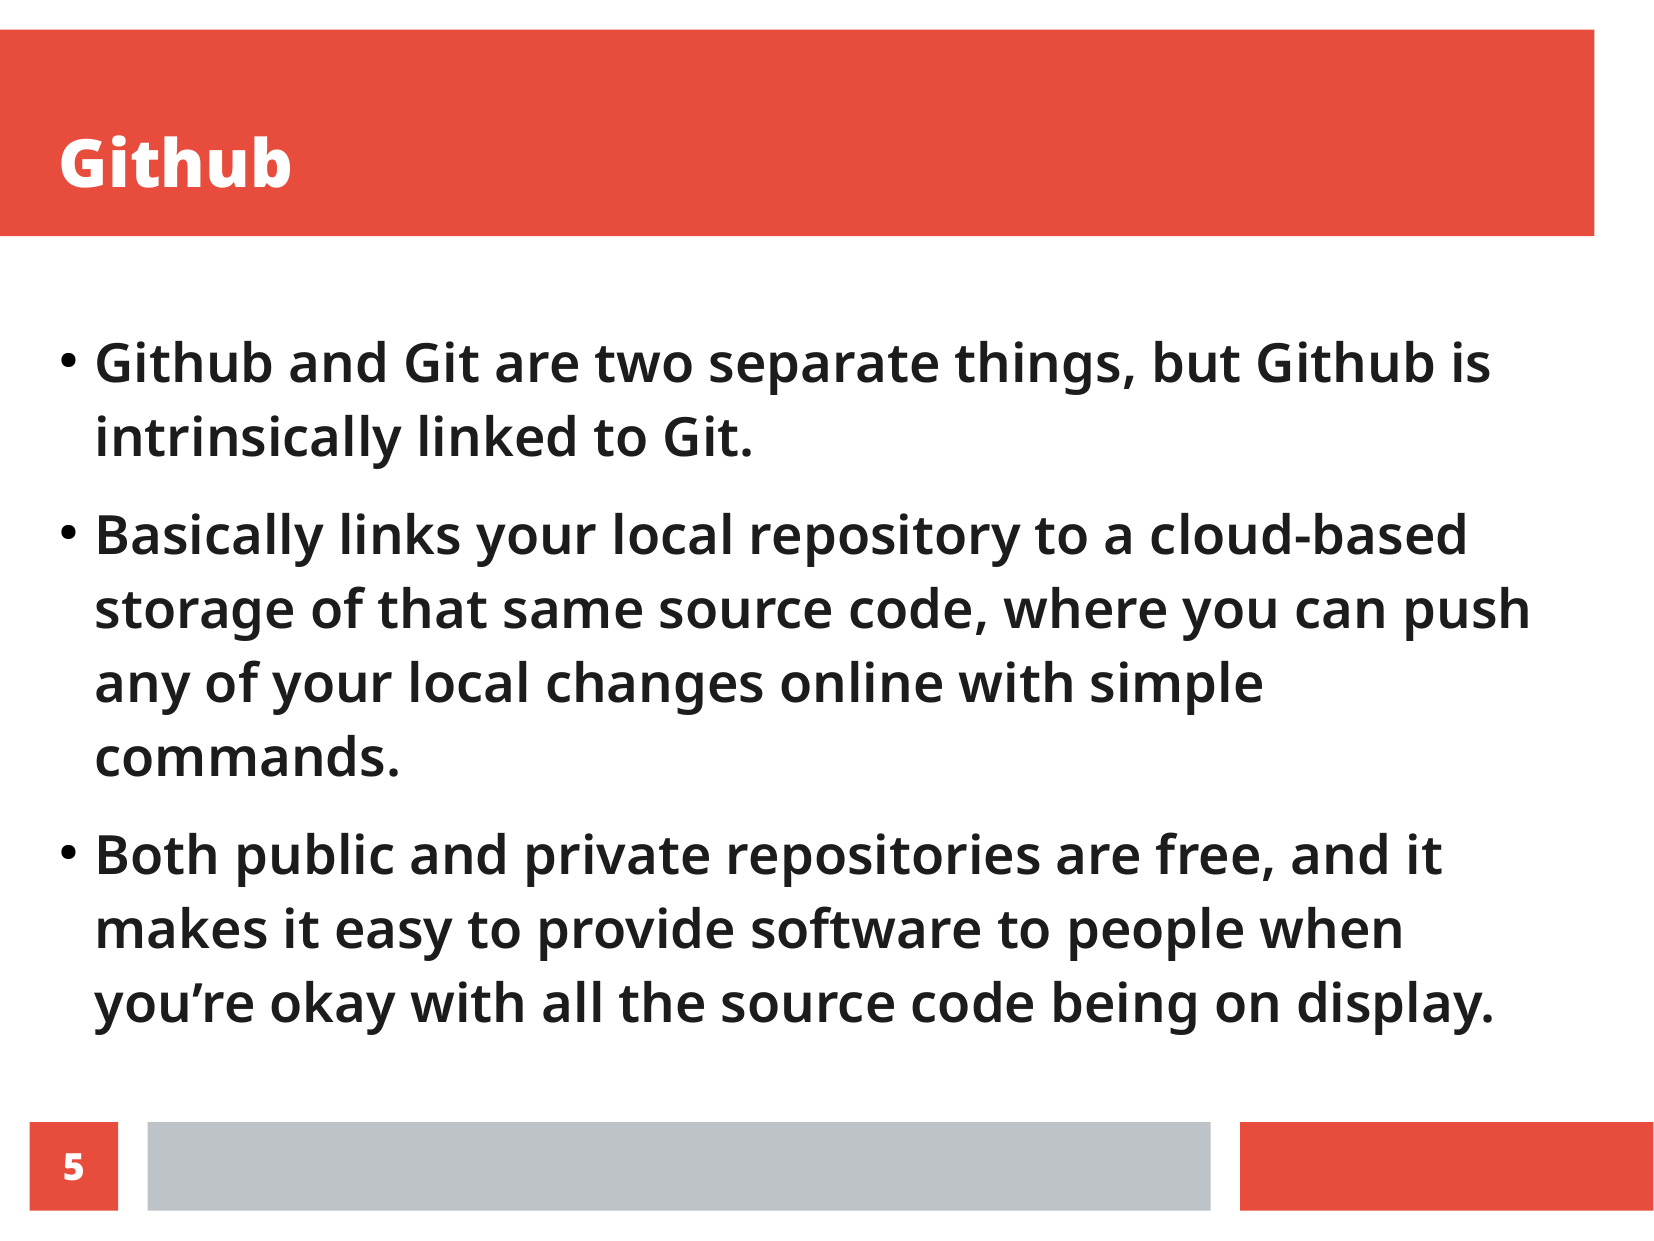

# Github
Github and Git are two separate things, but Github is intrinsically linked to Git.
Basically links your local repository to a cloud-based storage of that same source code, where you can push any of your local changes online with simple commands.
Both public and private repositories are free, and it makes it easy to provide software to people when you’re okay with all the source code being on display.
5